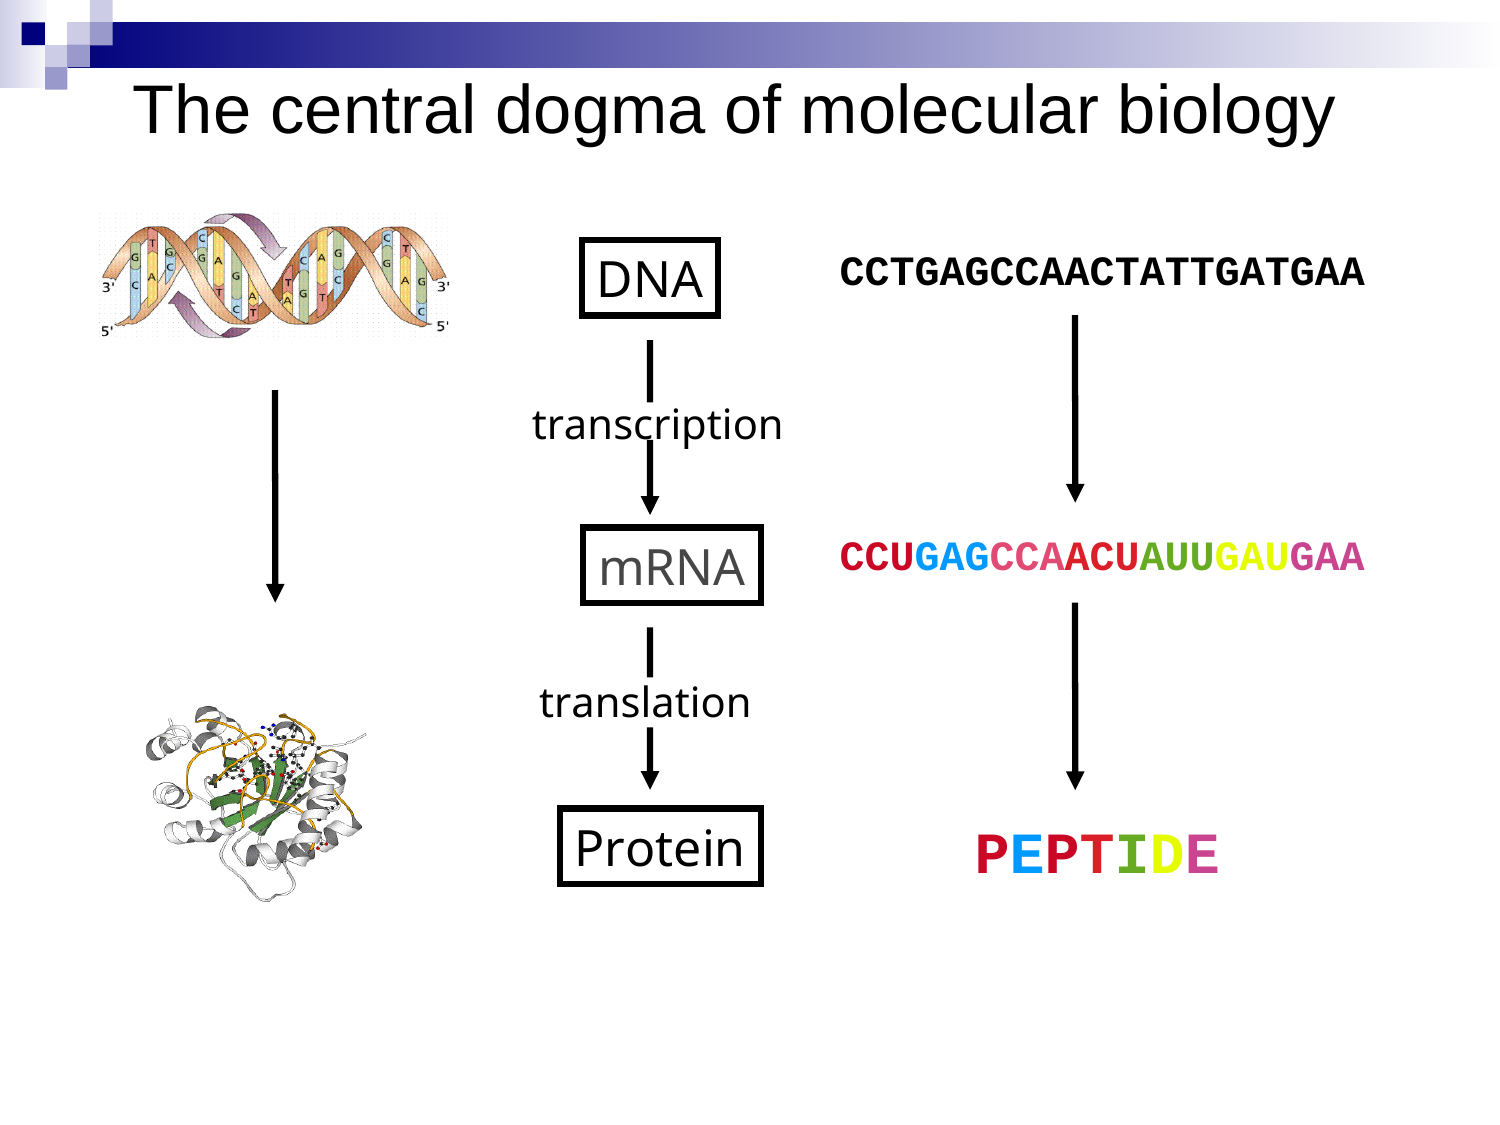

# The central dogma of molecular biology
CCTGAGCCAACTATTGATGAA
DNA
transcription
mRNA
translation
Protein
CCUGAGCCAACUAUUGAUGAA
PEPTIDE